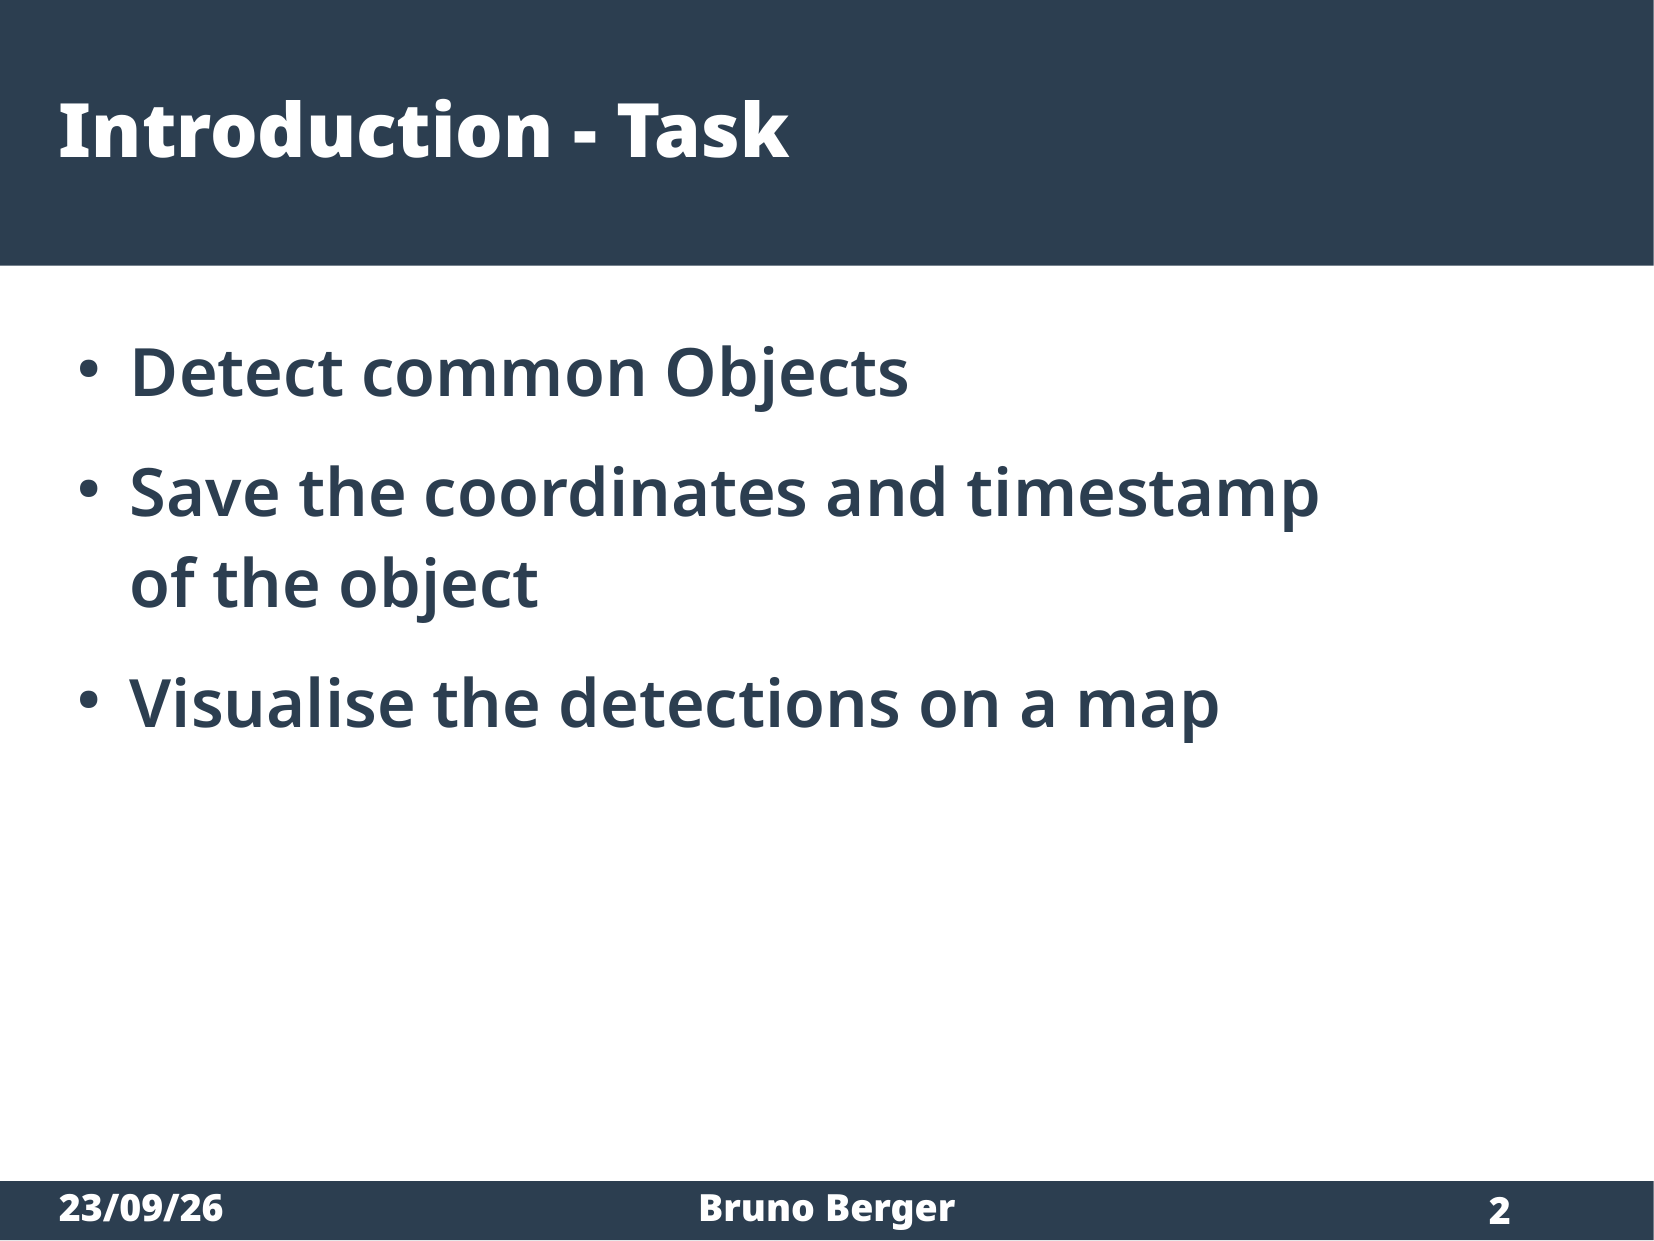

# Introduction - Task
Detect common Objects
Save the coordinates and timestamp
of the object
Visualise the detections on a map
Bruno Berger
2